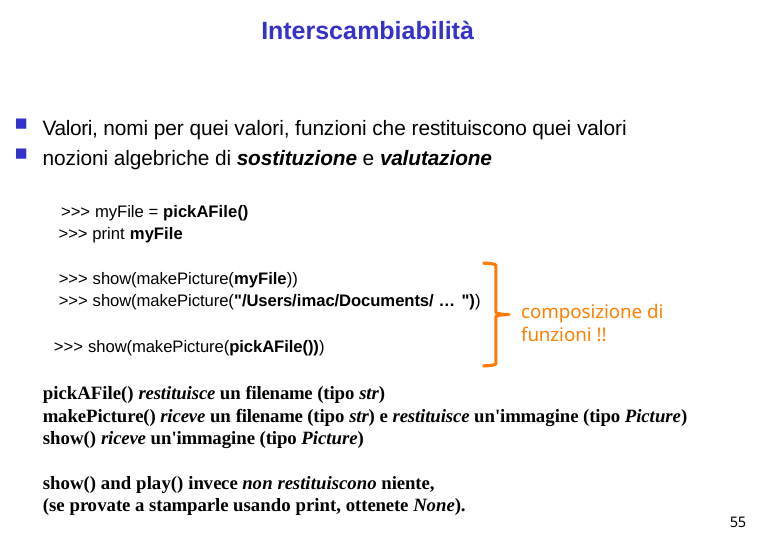

# Interscambiabilità
Valori, nomi per quei valori, funzioni che restituiscono quei valori
nozioni algebriche di sostituzione e valutazione
>>> myFile = pickAFile()
>>> print myFile
>>> show(makePicture(myFile))
>>> show(makePicture("/Users/imac/Documents/ … "))
composizione di funzioni !!
>>> show(makePicture(pickAFile()))
pickAFile() restituisce un filename (tipo str)
makePicture() riceve un filename (tipo str) e restituisce un'immagine (tipo Picture) show() riceve un'immagine (tipo Picture)
show() and play() invece non restituiscono niente,
(se provate a stamparle usando print, ottenete None).
55